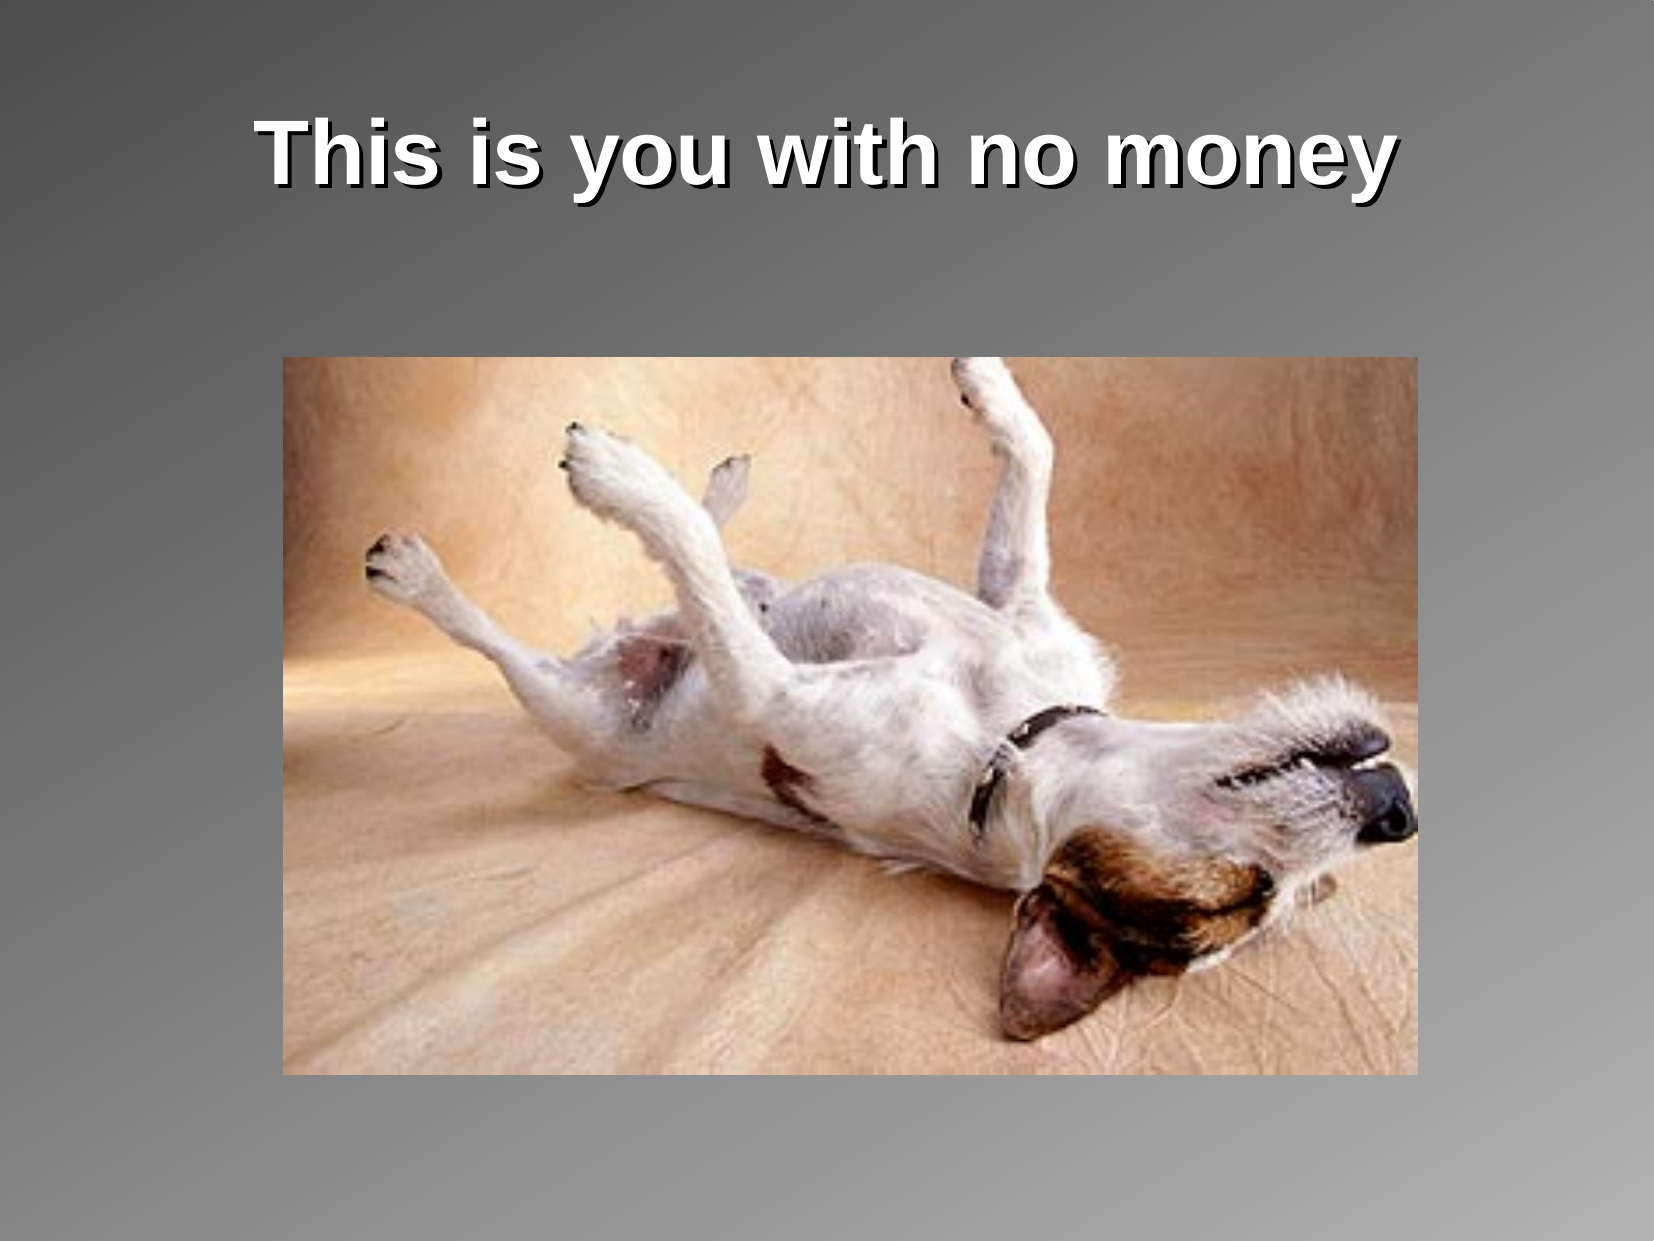

# This is you with no money